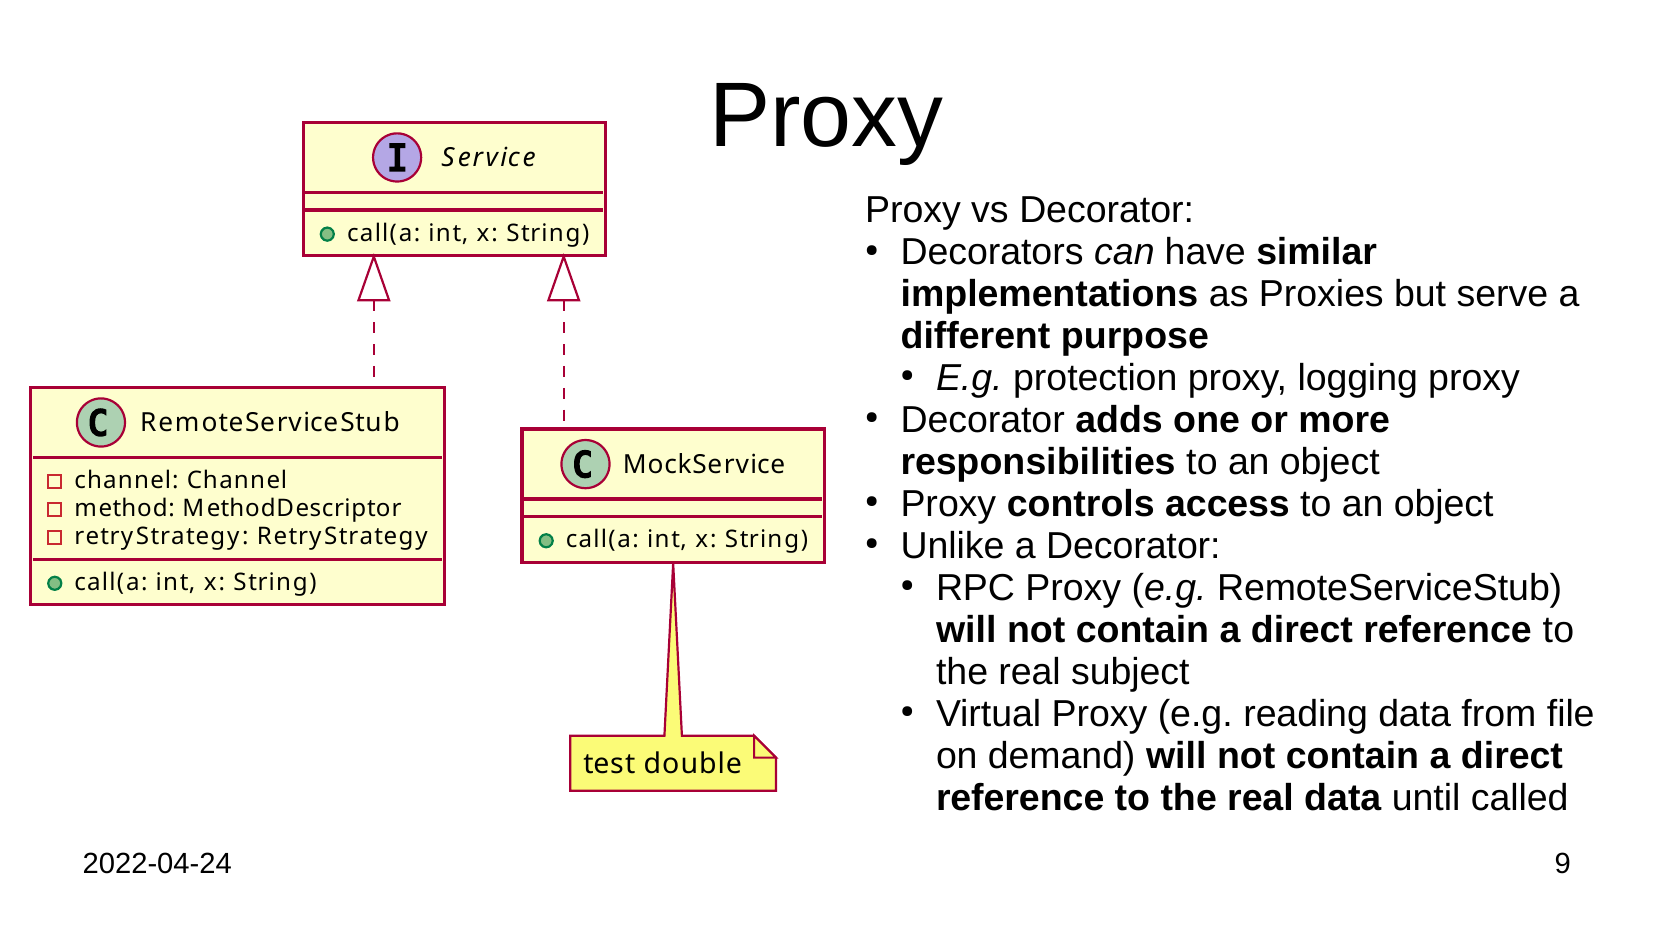

# Proxy
Proxy vs Decorator:
Decorators can have similar implementations as Proxies but serve a different purpose
E.g. protection proxy, logging proxy
Decorator adds one or more responsibilities to an object
Proxy controls access to an object
Unlike a Decorator:
RPC Proxy (e.g. RemoteServiceStub) will not contain a direct reference to the real subject
Virtual Proxy (e.g. reading data from file on demand) will not contain a direct reference to the real data until called
2022-04-24
9